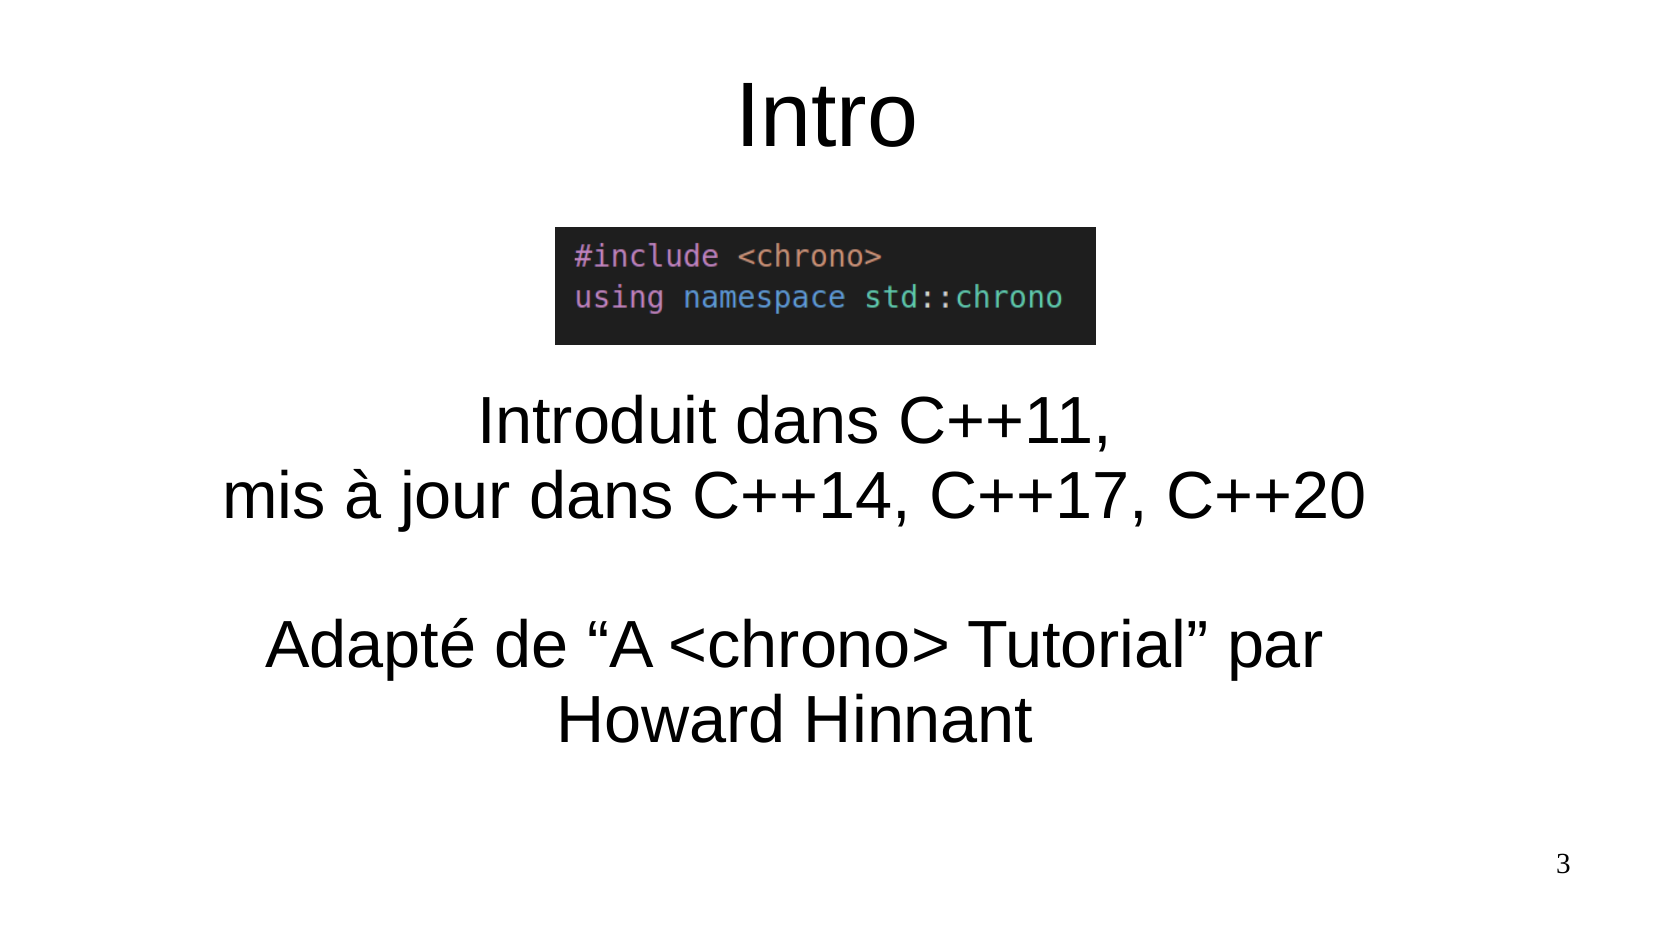

# Intro
Introduit dans C++11,
mis à jour dans C++14, C++17, C++20
Adapté de “A <chrono> Tutorial” par Howard Hinnant
3